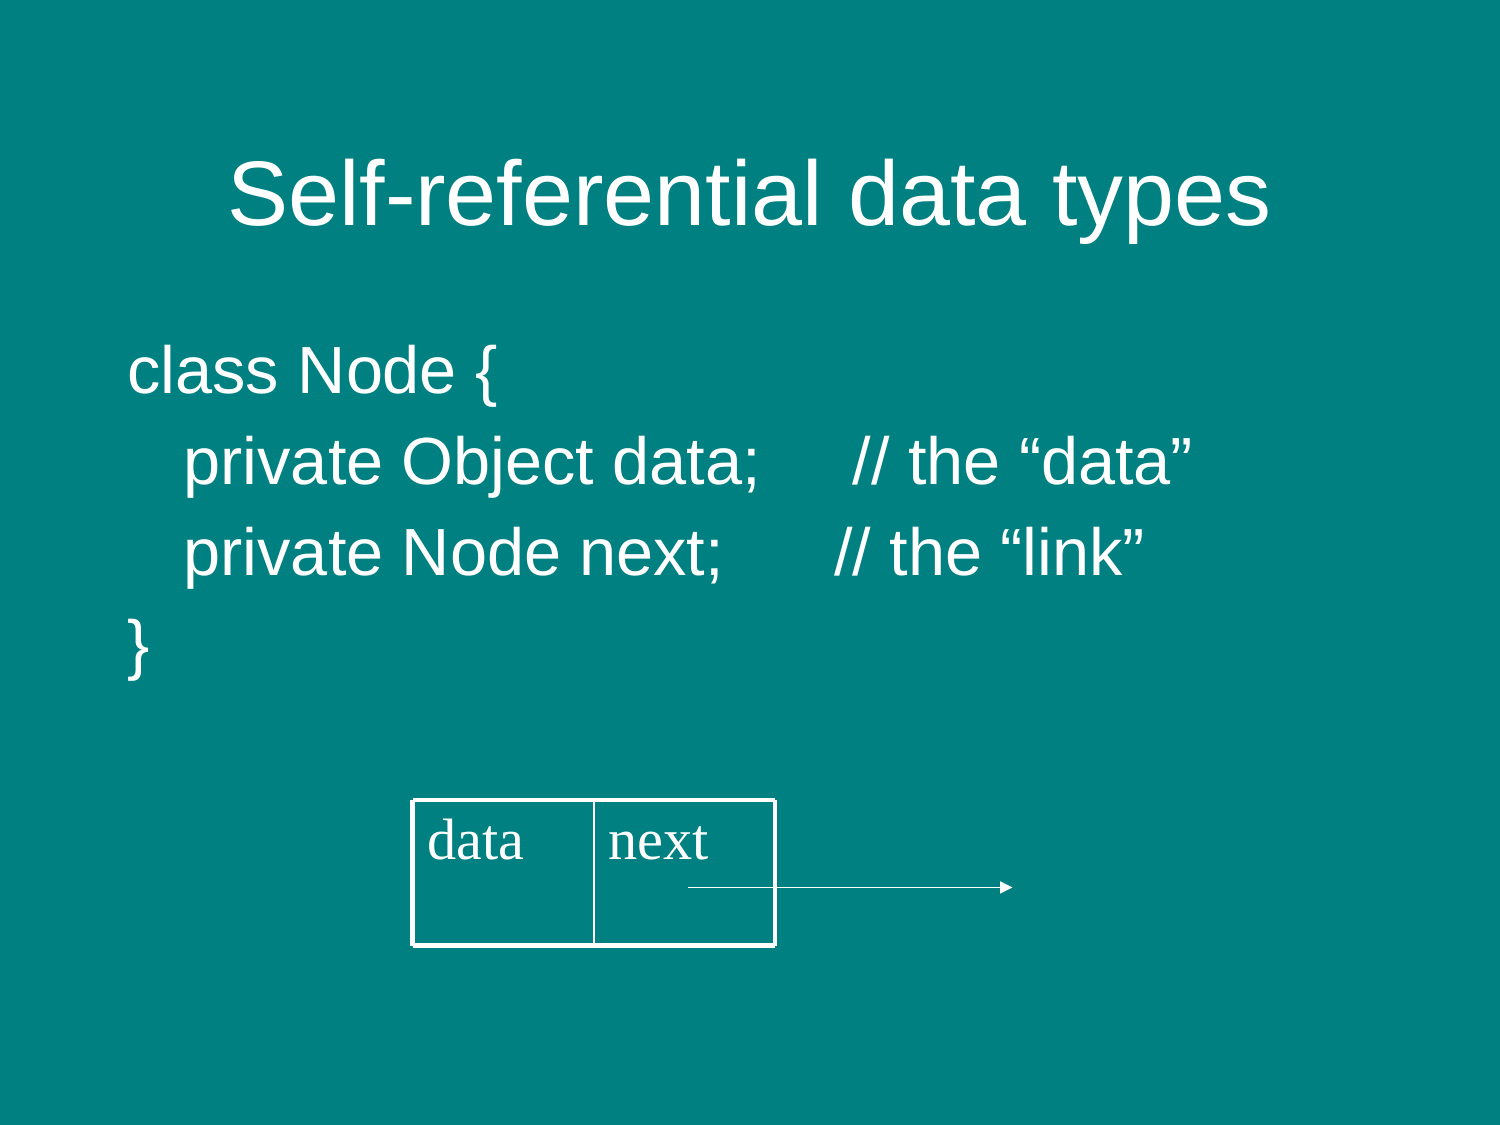

# Self-referential data types
class Node {
	private Object data; // the “data”
	private Node next; // the “link”
}
data
next